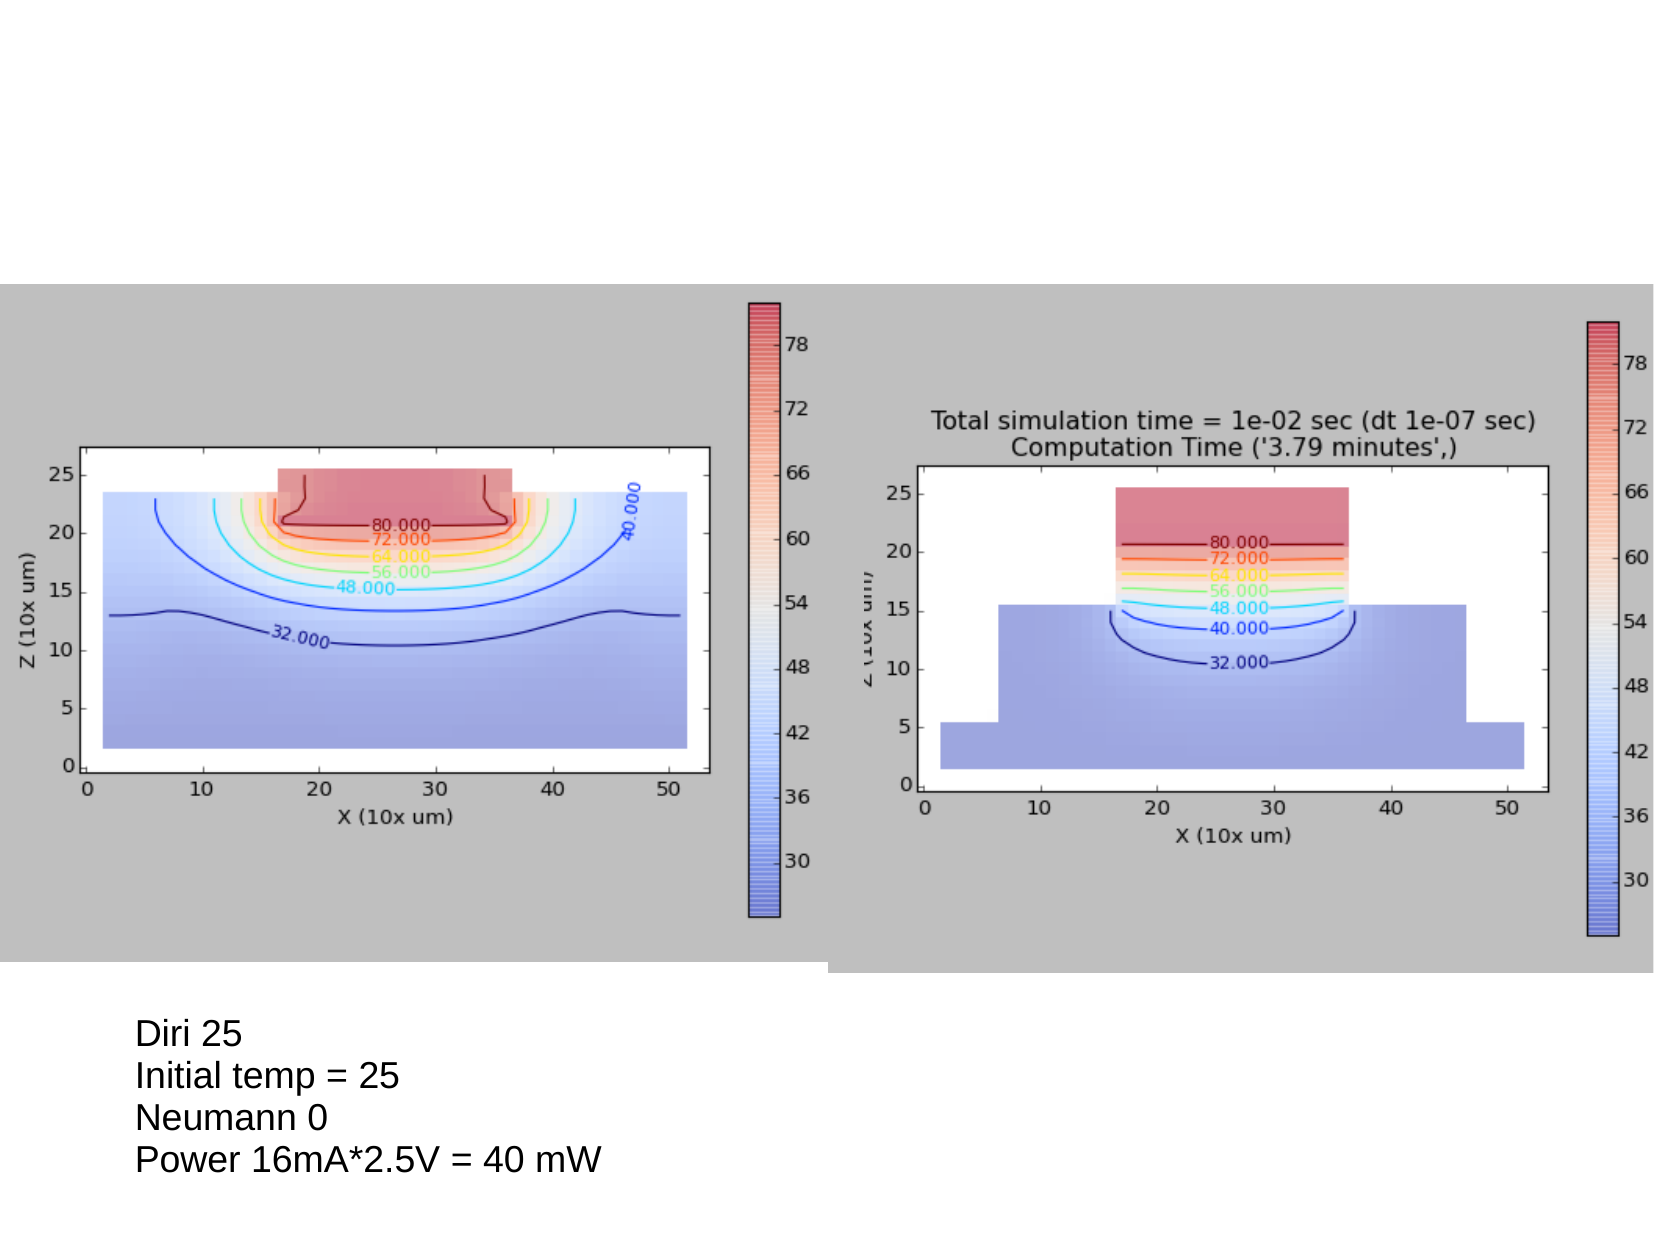

#
Diri 25
Initial temp = 25
Neumann 0
Power 16mA*2.5V = 40 mW